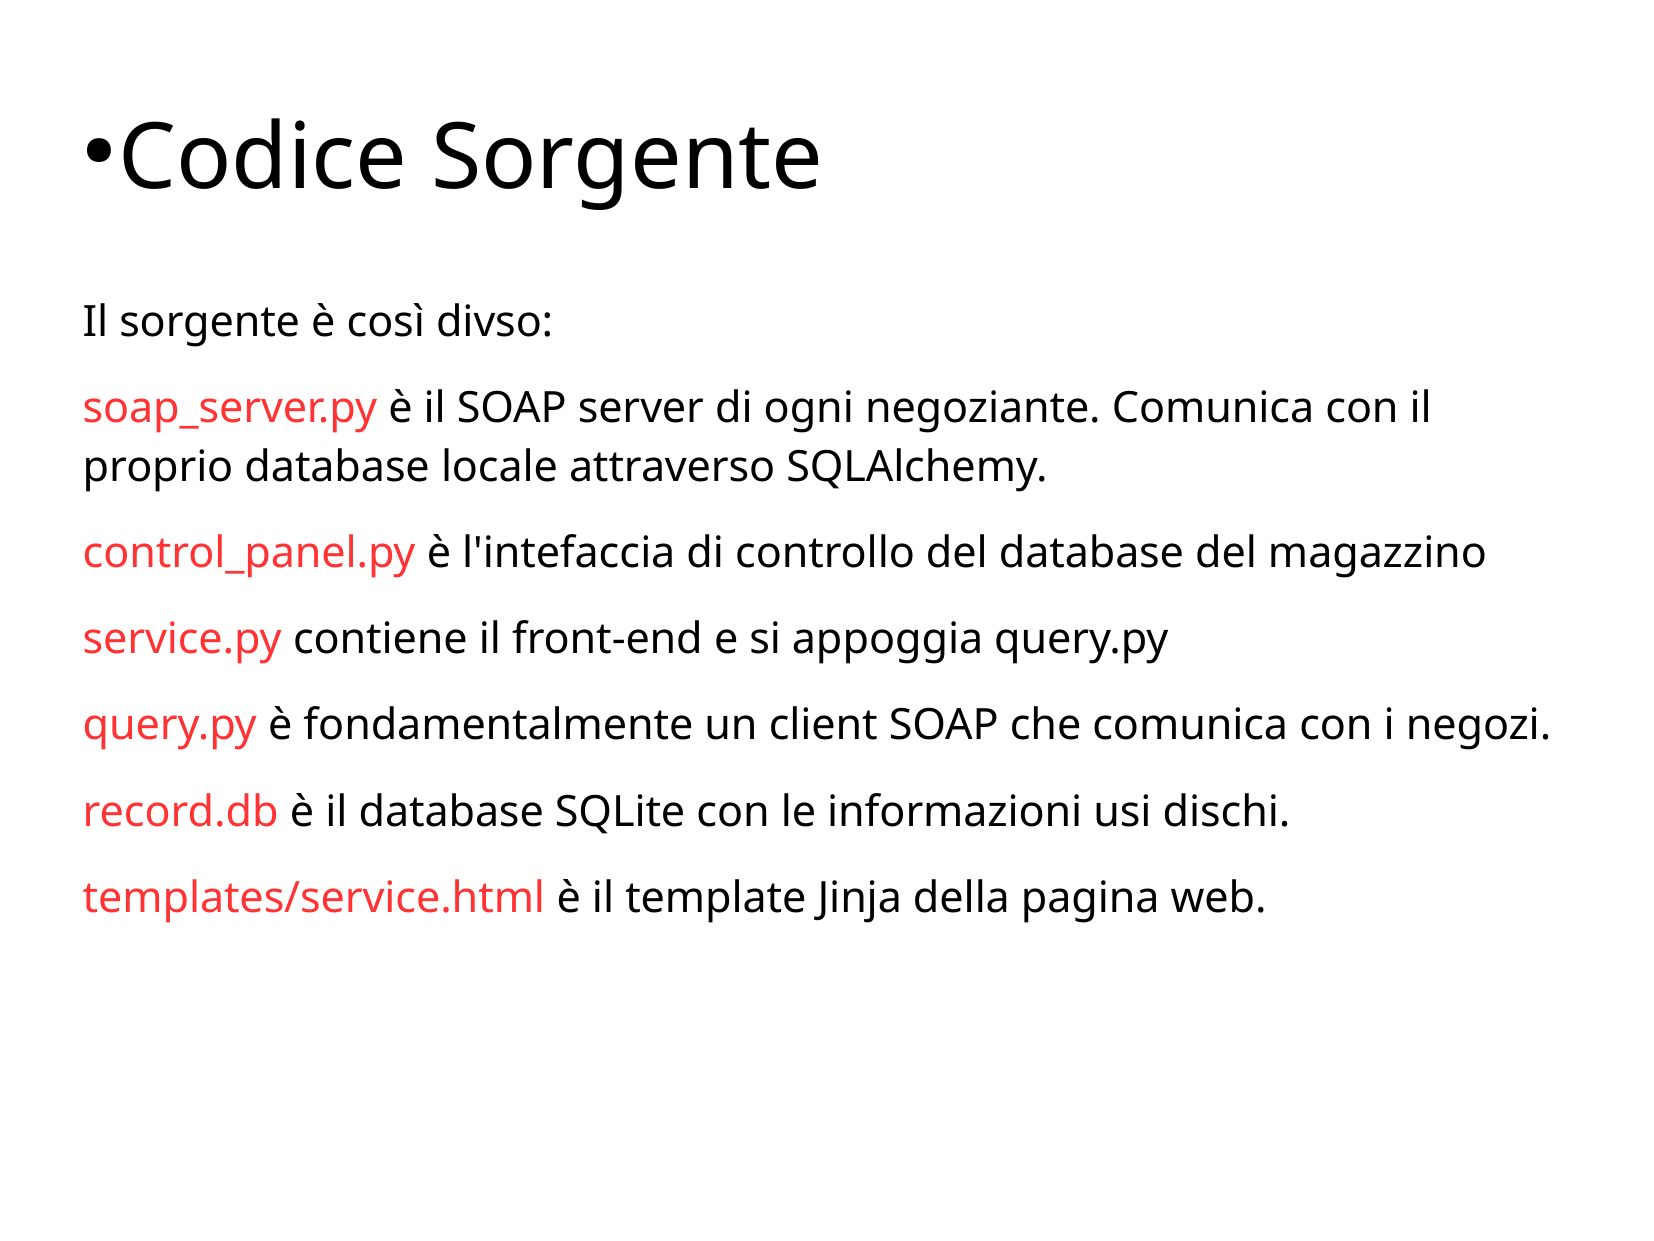

# Codice Sorgente
Il sorgente è così divso:
soap_server.py è il SOAP server di ogni negoziante. Comunica con il proprio database locale attraverso SQLAlchemy.
control_panel.py è l'intefaccia di controllo del database del magazzino
service.py contiene il front-end e si appoggia query.py
query.py è fondamentalmente un client SOAP che comunica con i negozi.
record.db è il database SQLite con le informazioni usi dischi.
templates/service.html è il template Jinja della pagina web.